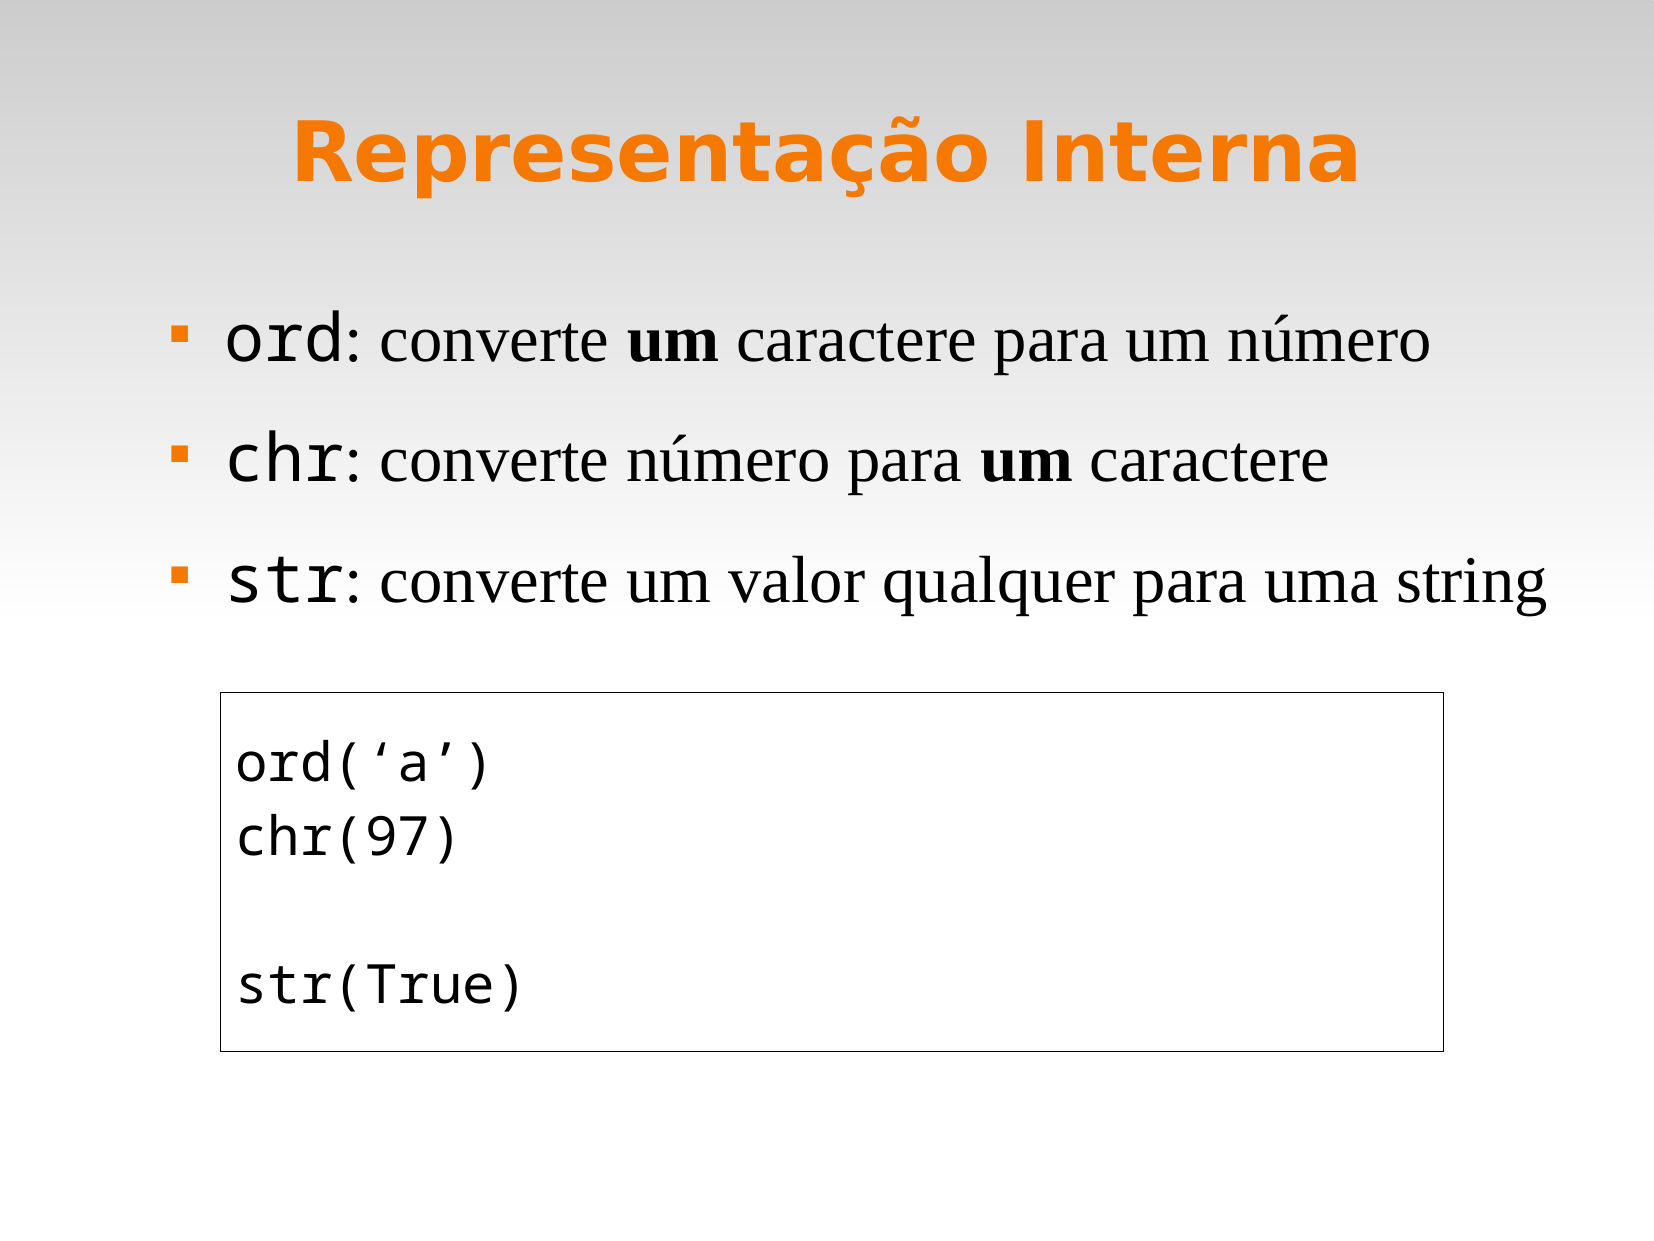

# Representação Interna
ord: converte um caractere para um número
chr: converte número para um caractere
str: converte um valor qualquer para uma string
ord(‘a’)
chr(97)
str(True)